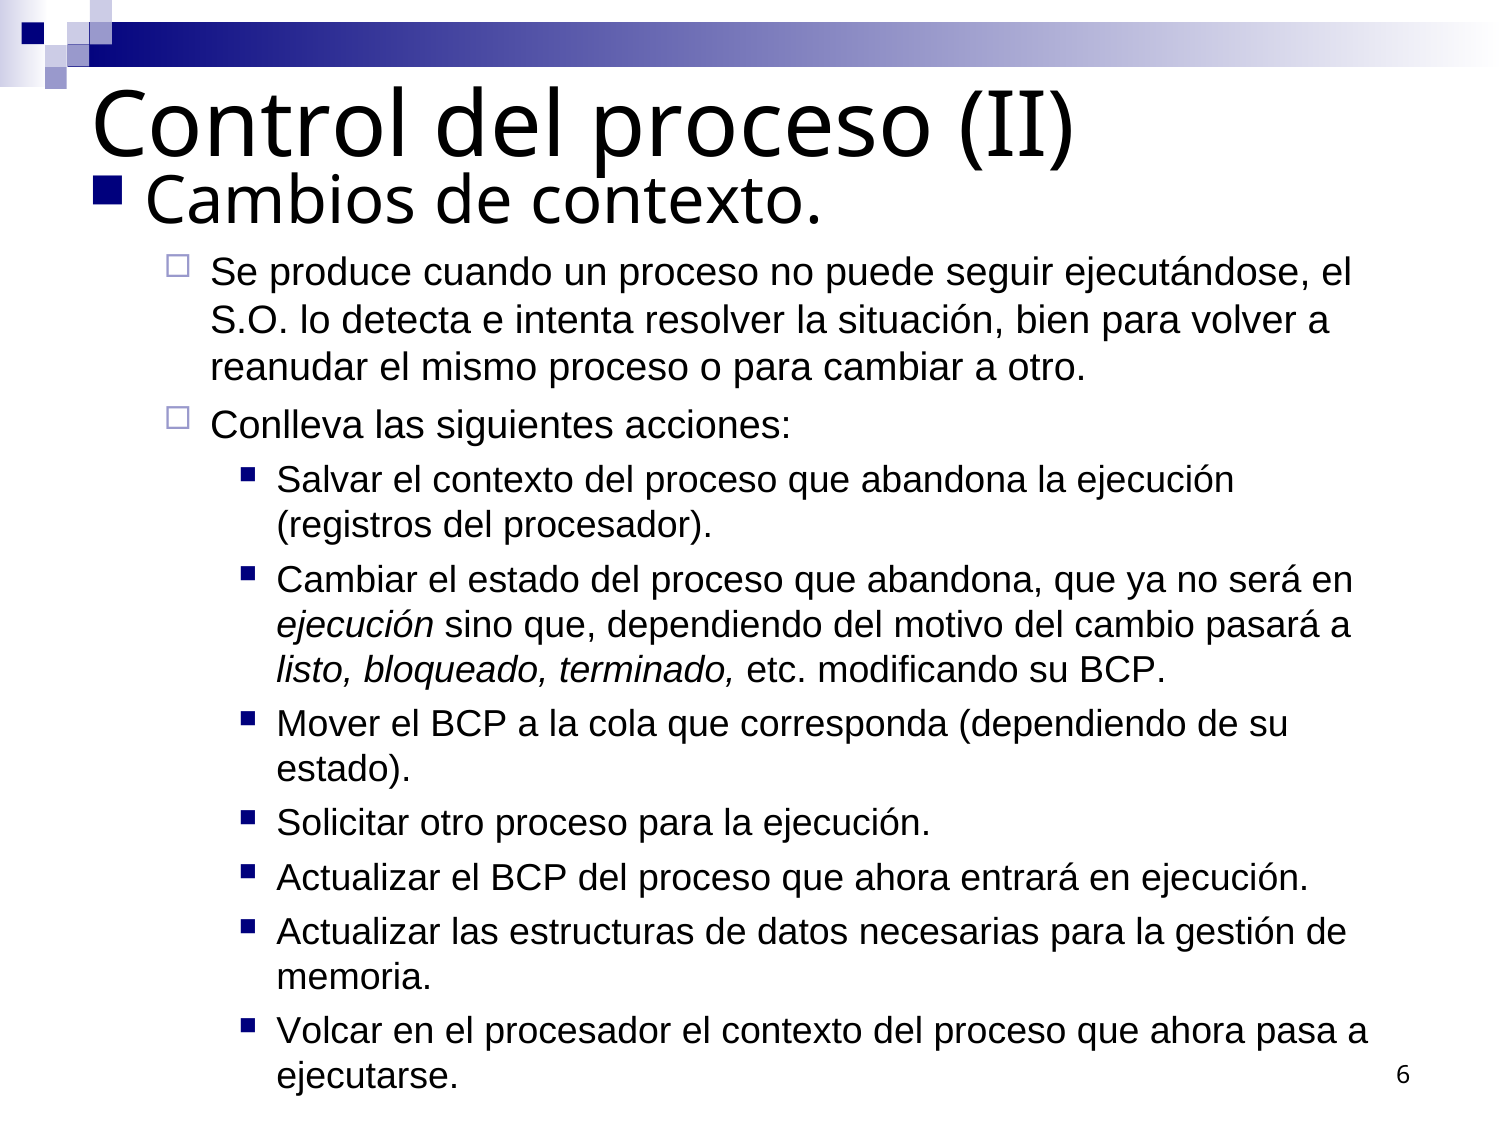

Control del proceso (II)
Cambios de contexto.
Se produce cuando un proceso no puede seguir ejecutándose, el S.O. lo detecta e intenta resolver la situación, bien para volver a reanudar el mismo proceso o para cambiar a otro.
Conlleva las siguientes acciones:
Salvar el contexto del proceso que abandona la ejecución (registros del procesador).
Cambiar el estado del proceso que abandona, que ya no será en ejecución sino que, dependiendo del motivo del cambio pasará a listo, bloqueado, terminado, etc. modificando su BCP.
Mover el BCP a la cola que corresponda (dependiendo de su estado).
Solicitar otro proceso para la ejecución.
Actualizar el BCP del proceso que ahora entrará en ejecución.
Actualizar las estructuras de datos necesarias para la gestión de memoria.
Volcar en el procesador el contexto del proceso que ahora pasa a ejecutarse.